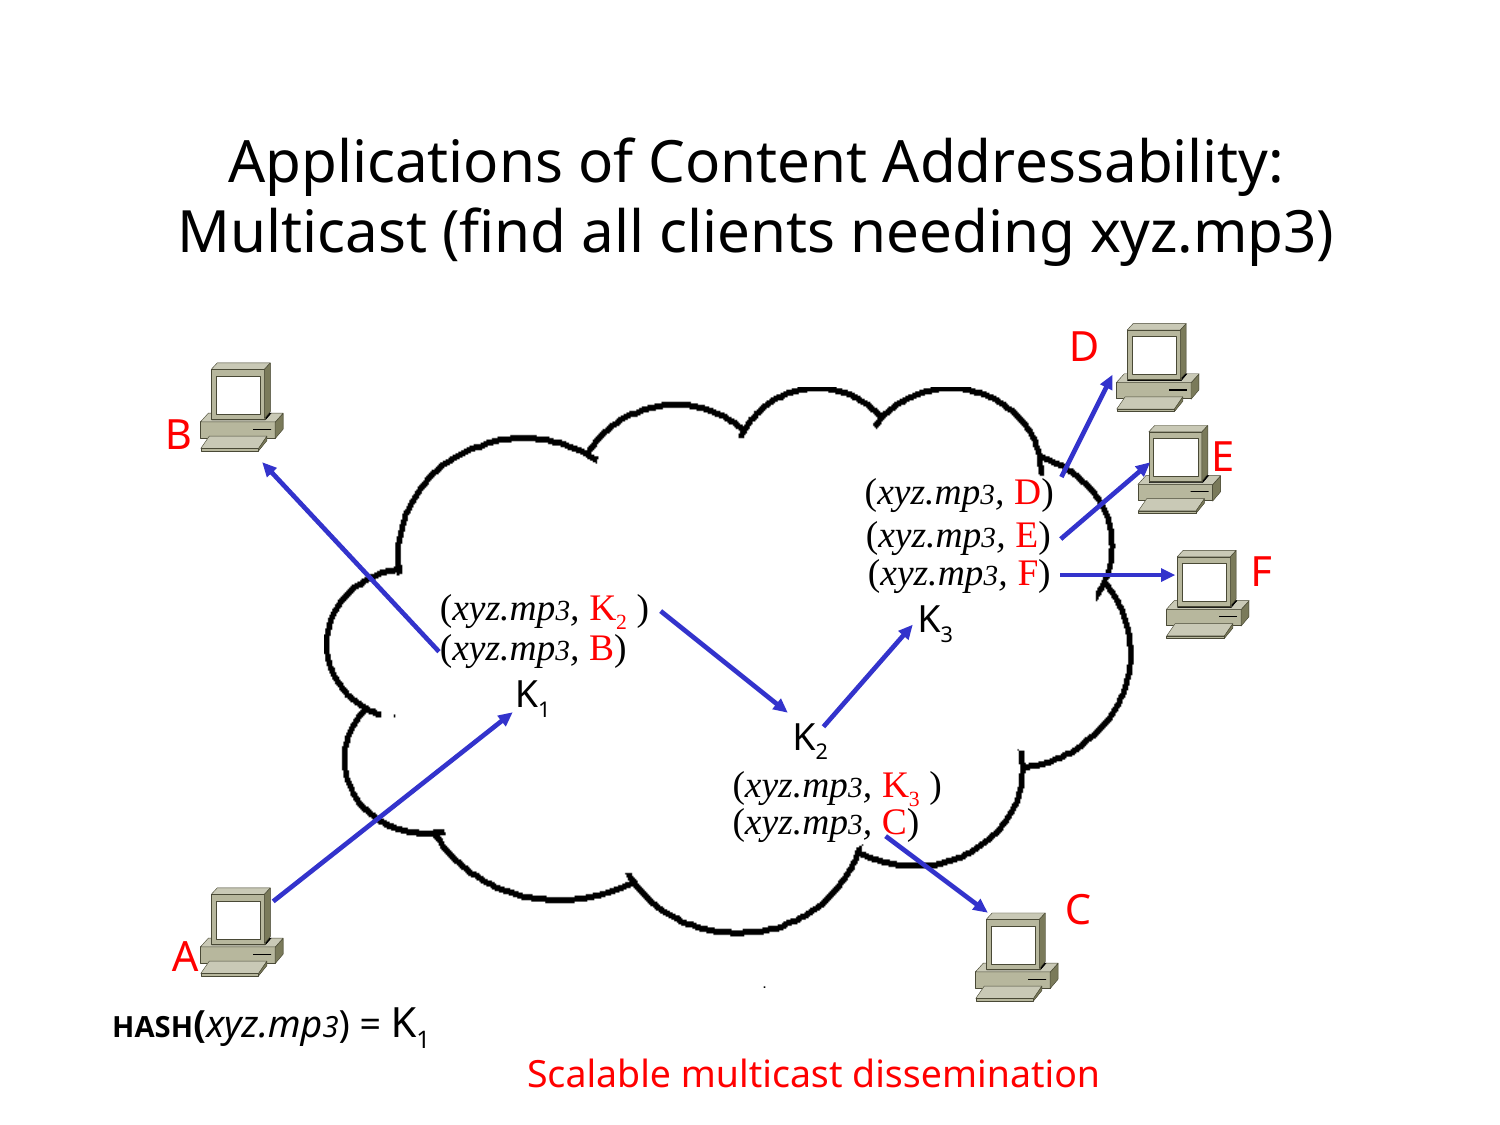

Applications of Content Addressability:
Multicast (find all clients needing xyz.mp3)
D
B
E
(xyz.mp3, D)
(xyz.mp3, E)
F
(xyz.mp3, F)
(xyz.mp3, K2 )
K3
(xyz.mp3, B)
K1
K2
(xyz.mp3, K3 )
(xyz.mp3, C)
C
A
HASH(xyz.mp3) = K1
Scalable multicast dissemination